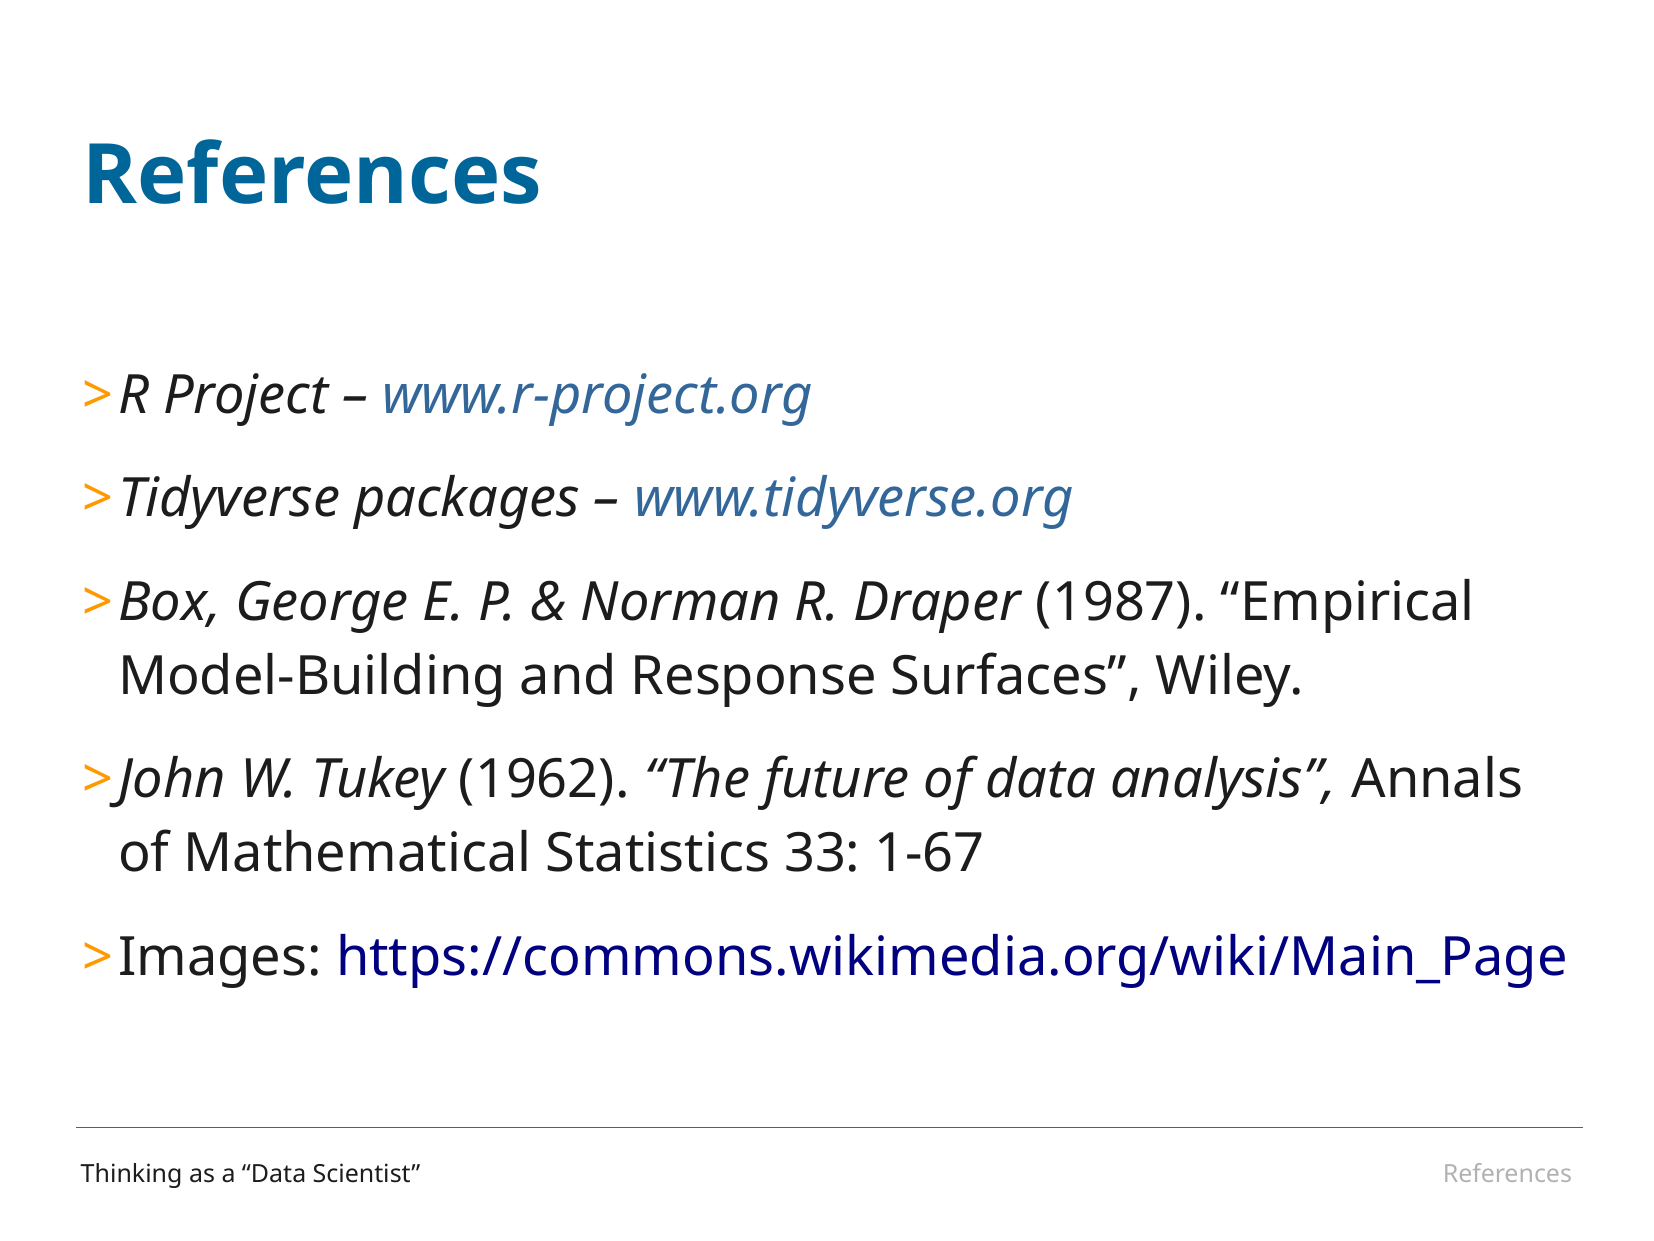

# References
R Project – www.r-project.org
Tidyverse packages – www.tidyverse.org
Box, George E. P. & Norman R. Draper (1987). “Empirical Model-Building and Response Surfaces”, Wiley.
John W. Tukey (1962). “The future of data analysis”, Annals of Mathematical Statistics 33: 1-67
Images: https://commons.wikimedia.org/wiki/Main_Page
Thinking as a “Data Scientist”
References